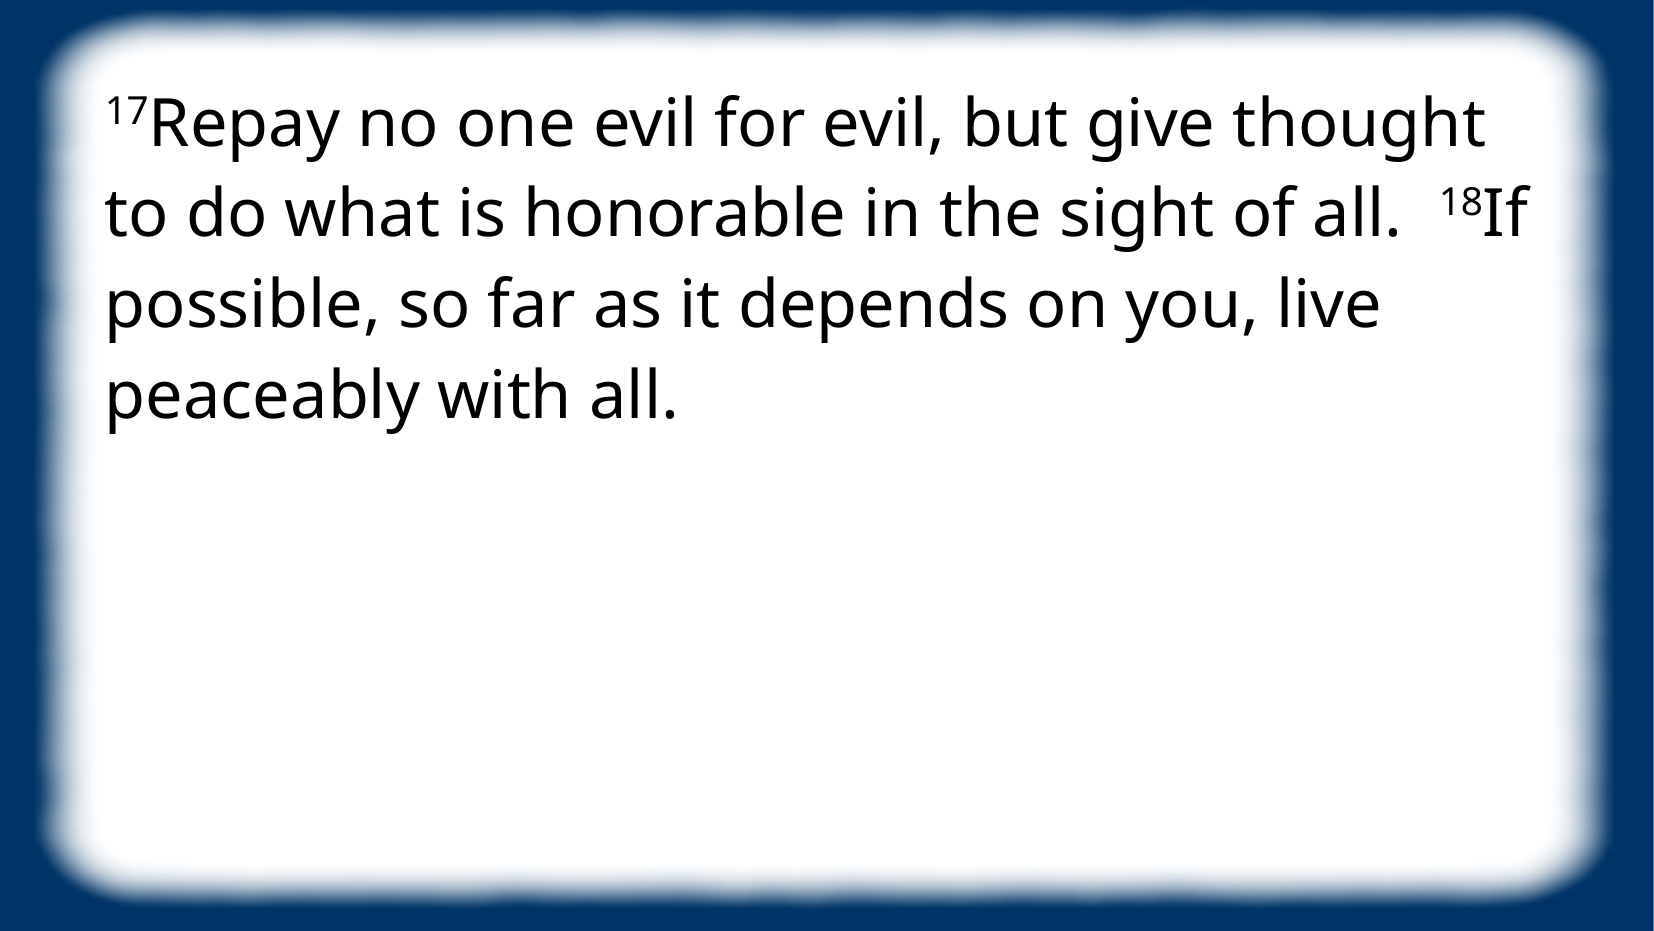

17Repay no one evil for evil, but give thought to do what is honorable in the sight of all. 18If possible, so far as it depends on you, live peaceably with all.